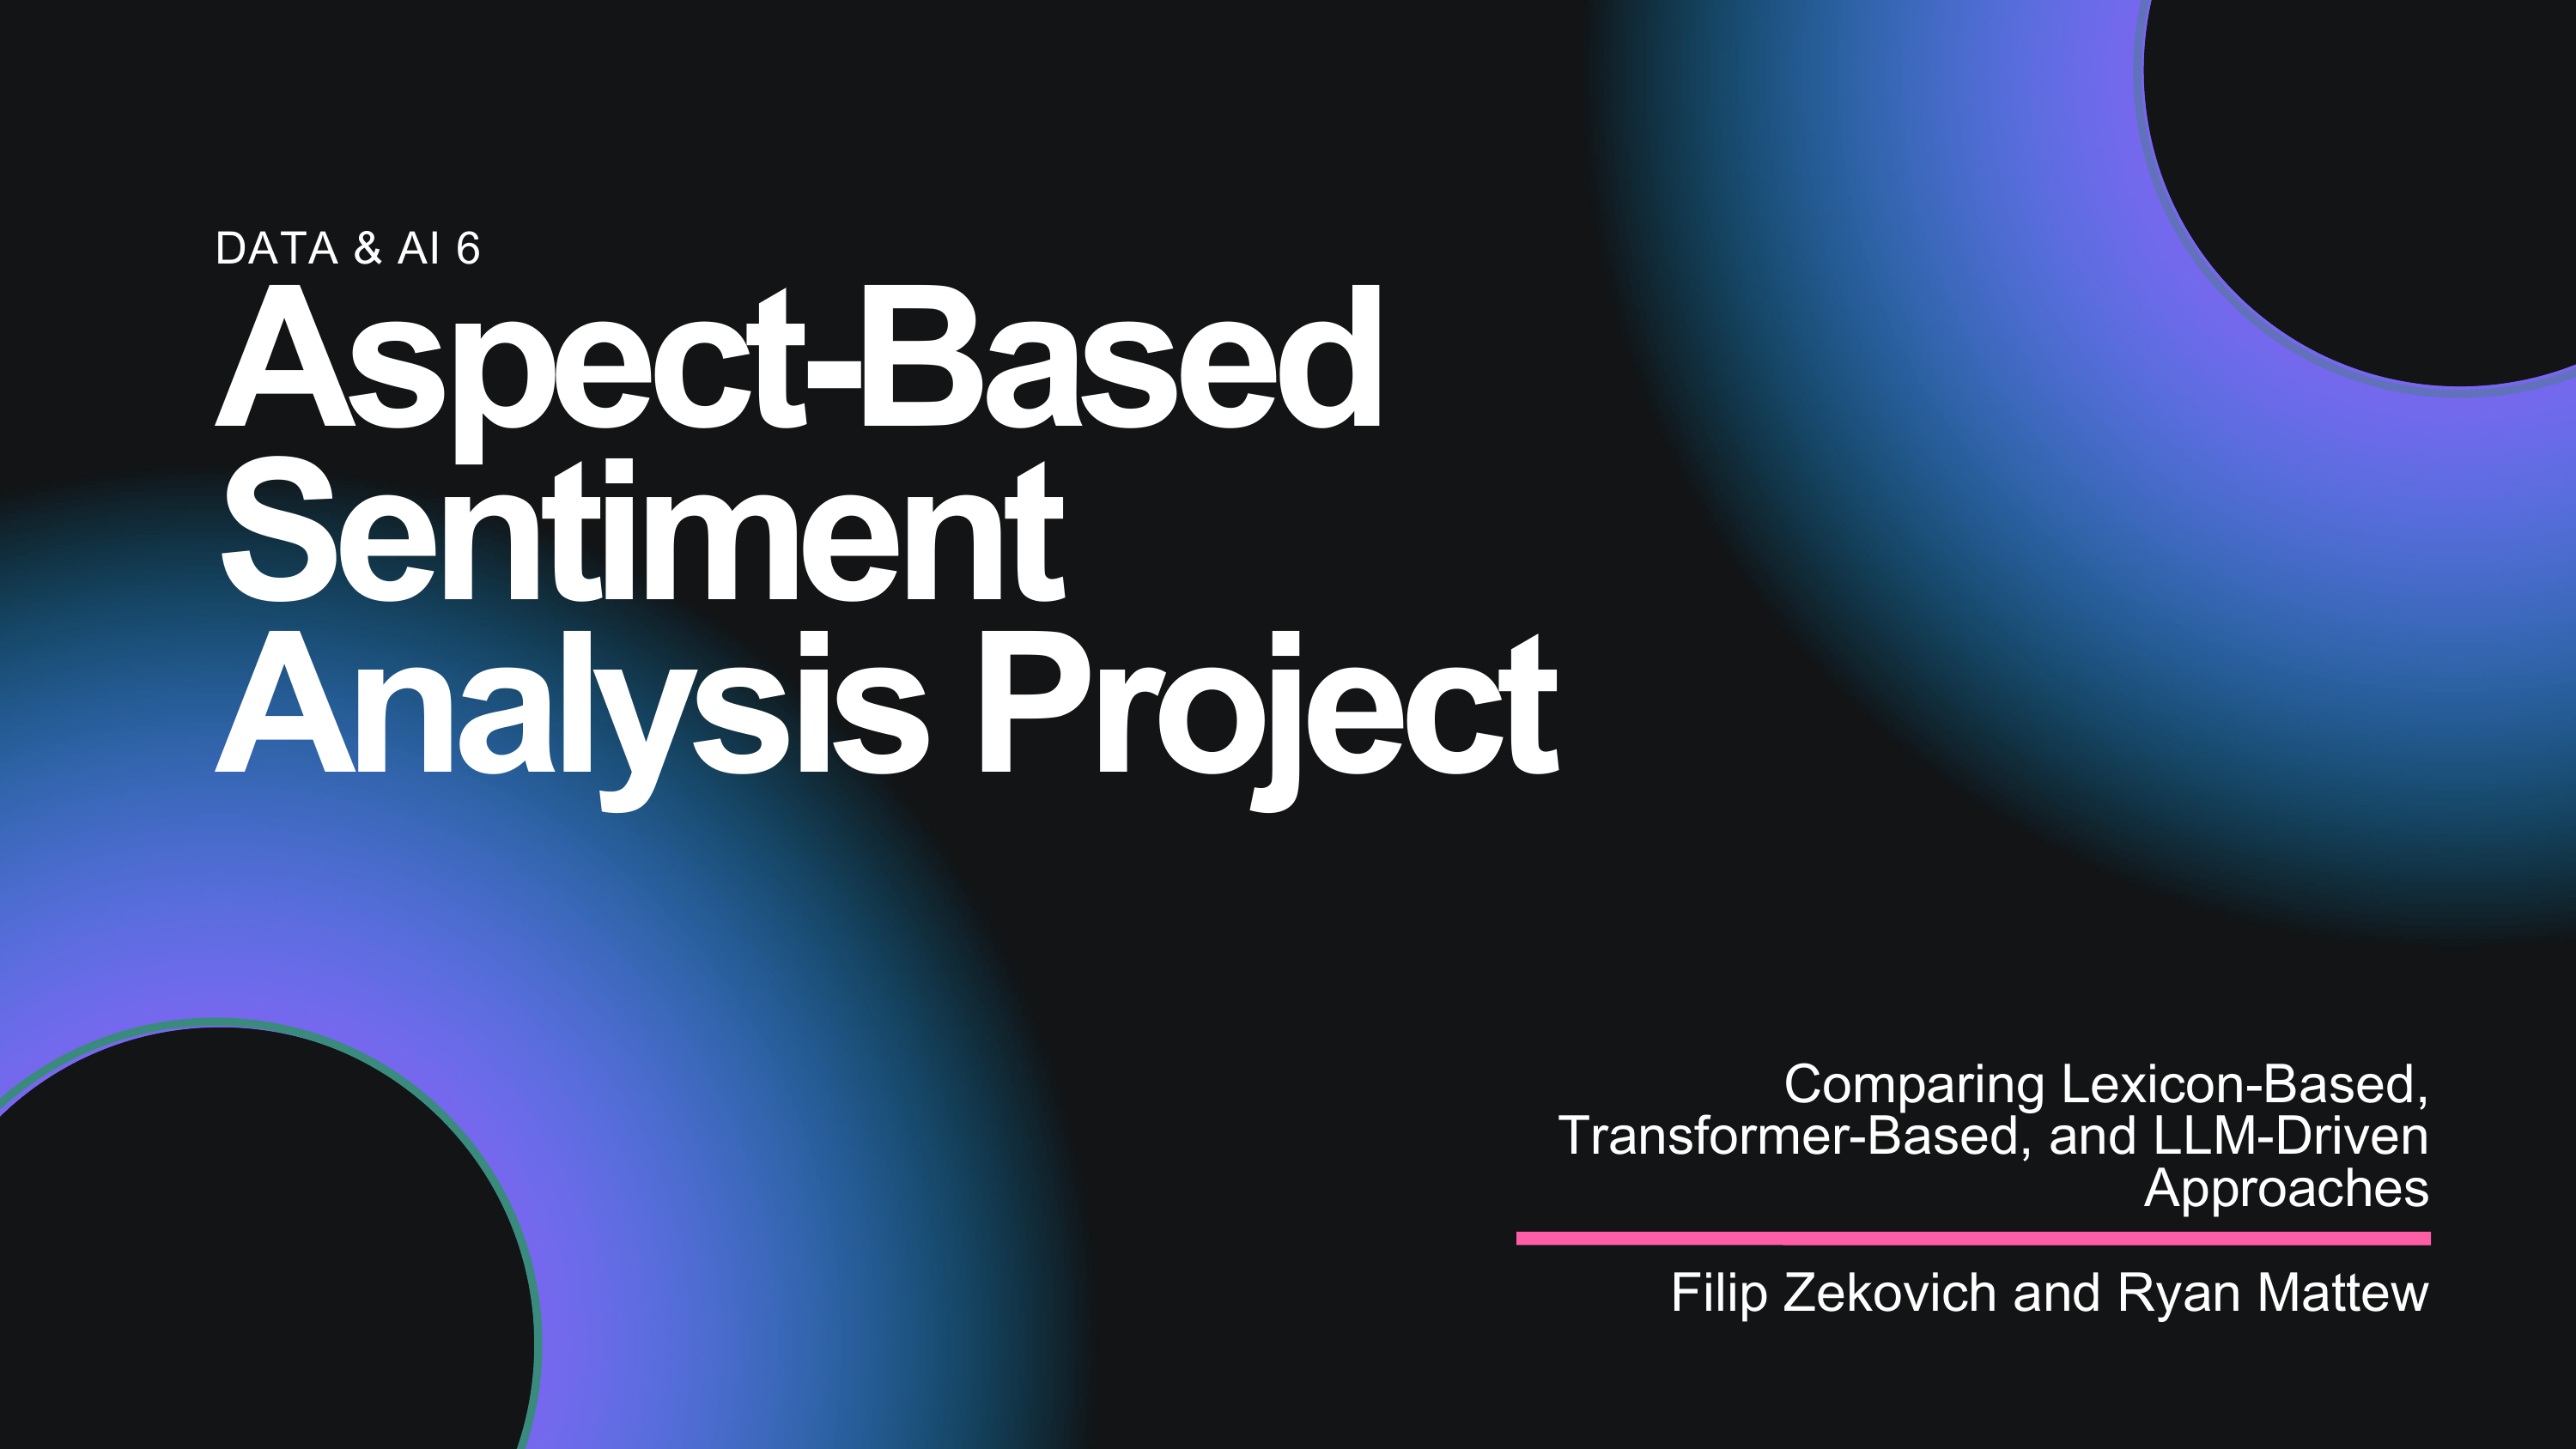

DATA & AI 6
Aspect-Based Sentiment Analysis Project
Comparing Lexicon-Based, Transformer-Based, and LLM-Driven Approaches
Filip Zekovich and Ryan Mattew